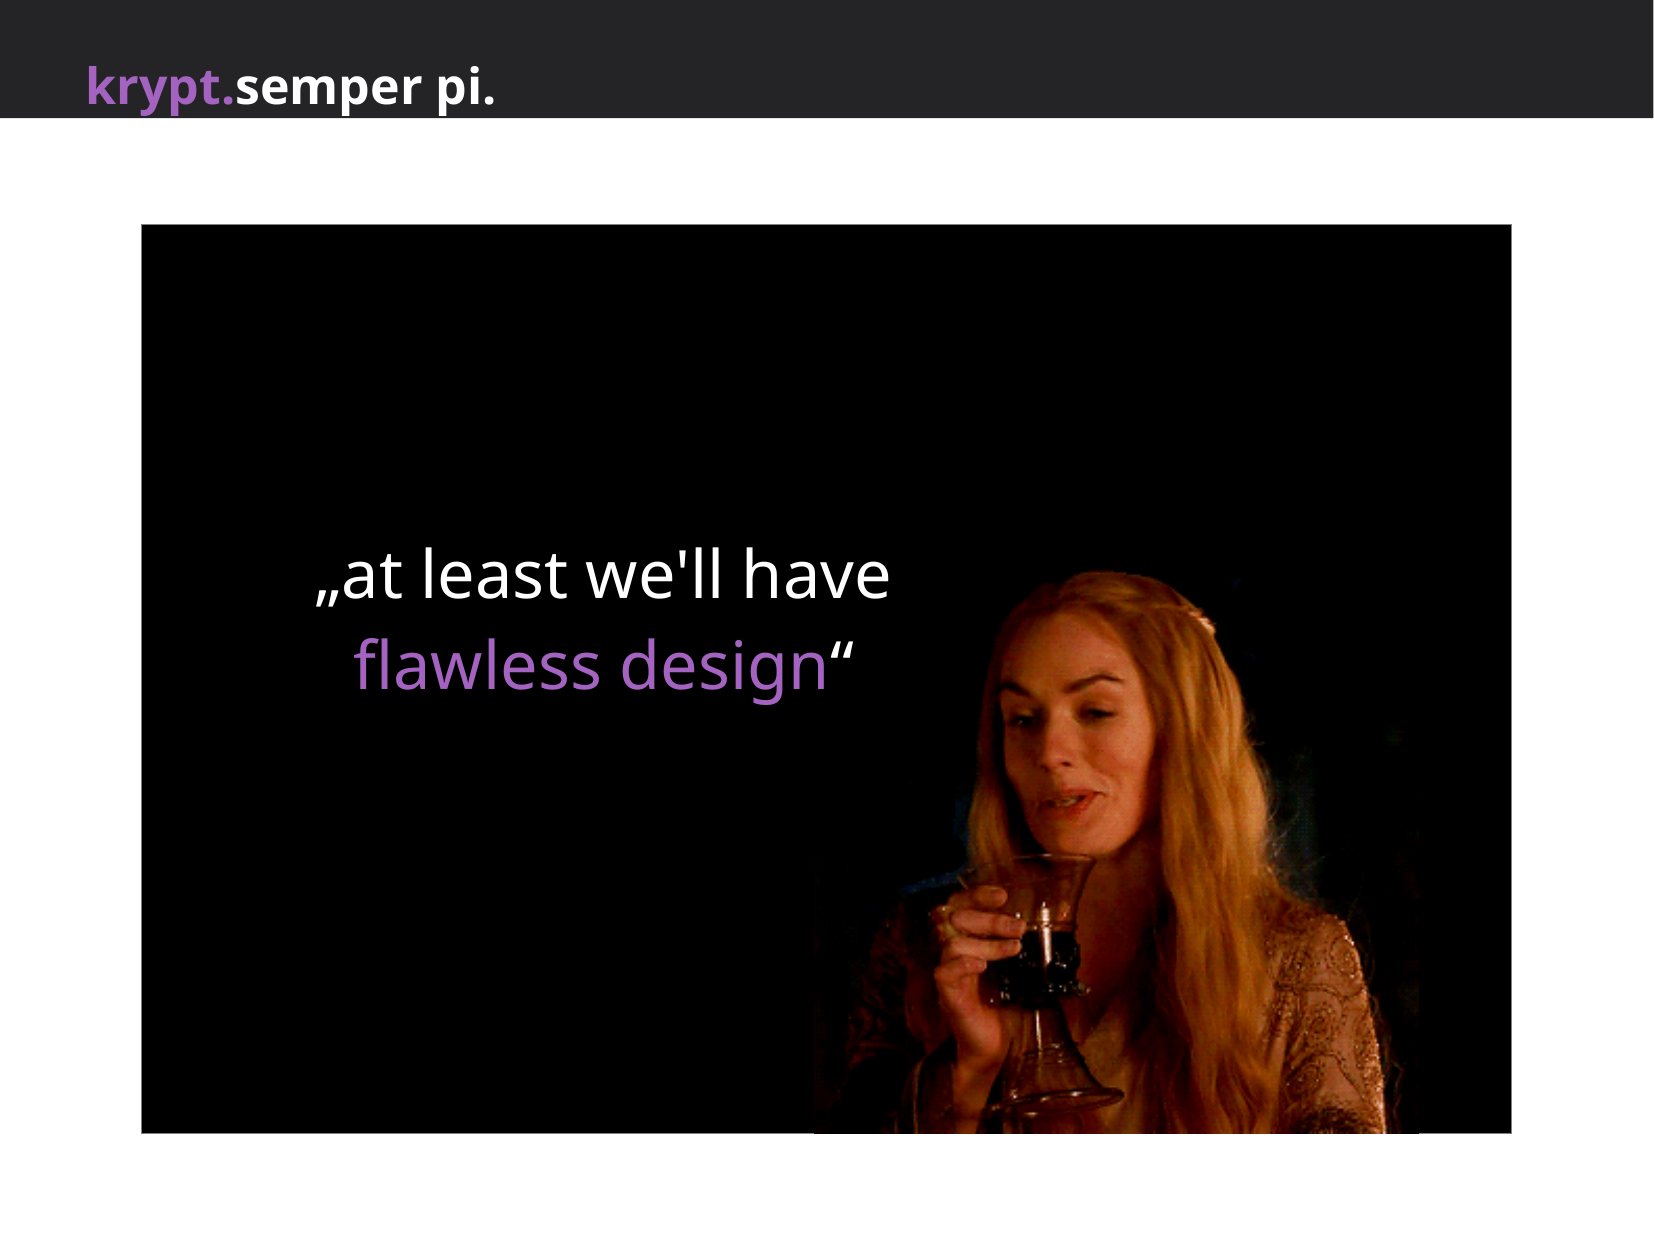

krypt.semper pi.
„at least we'll have
flawless design“